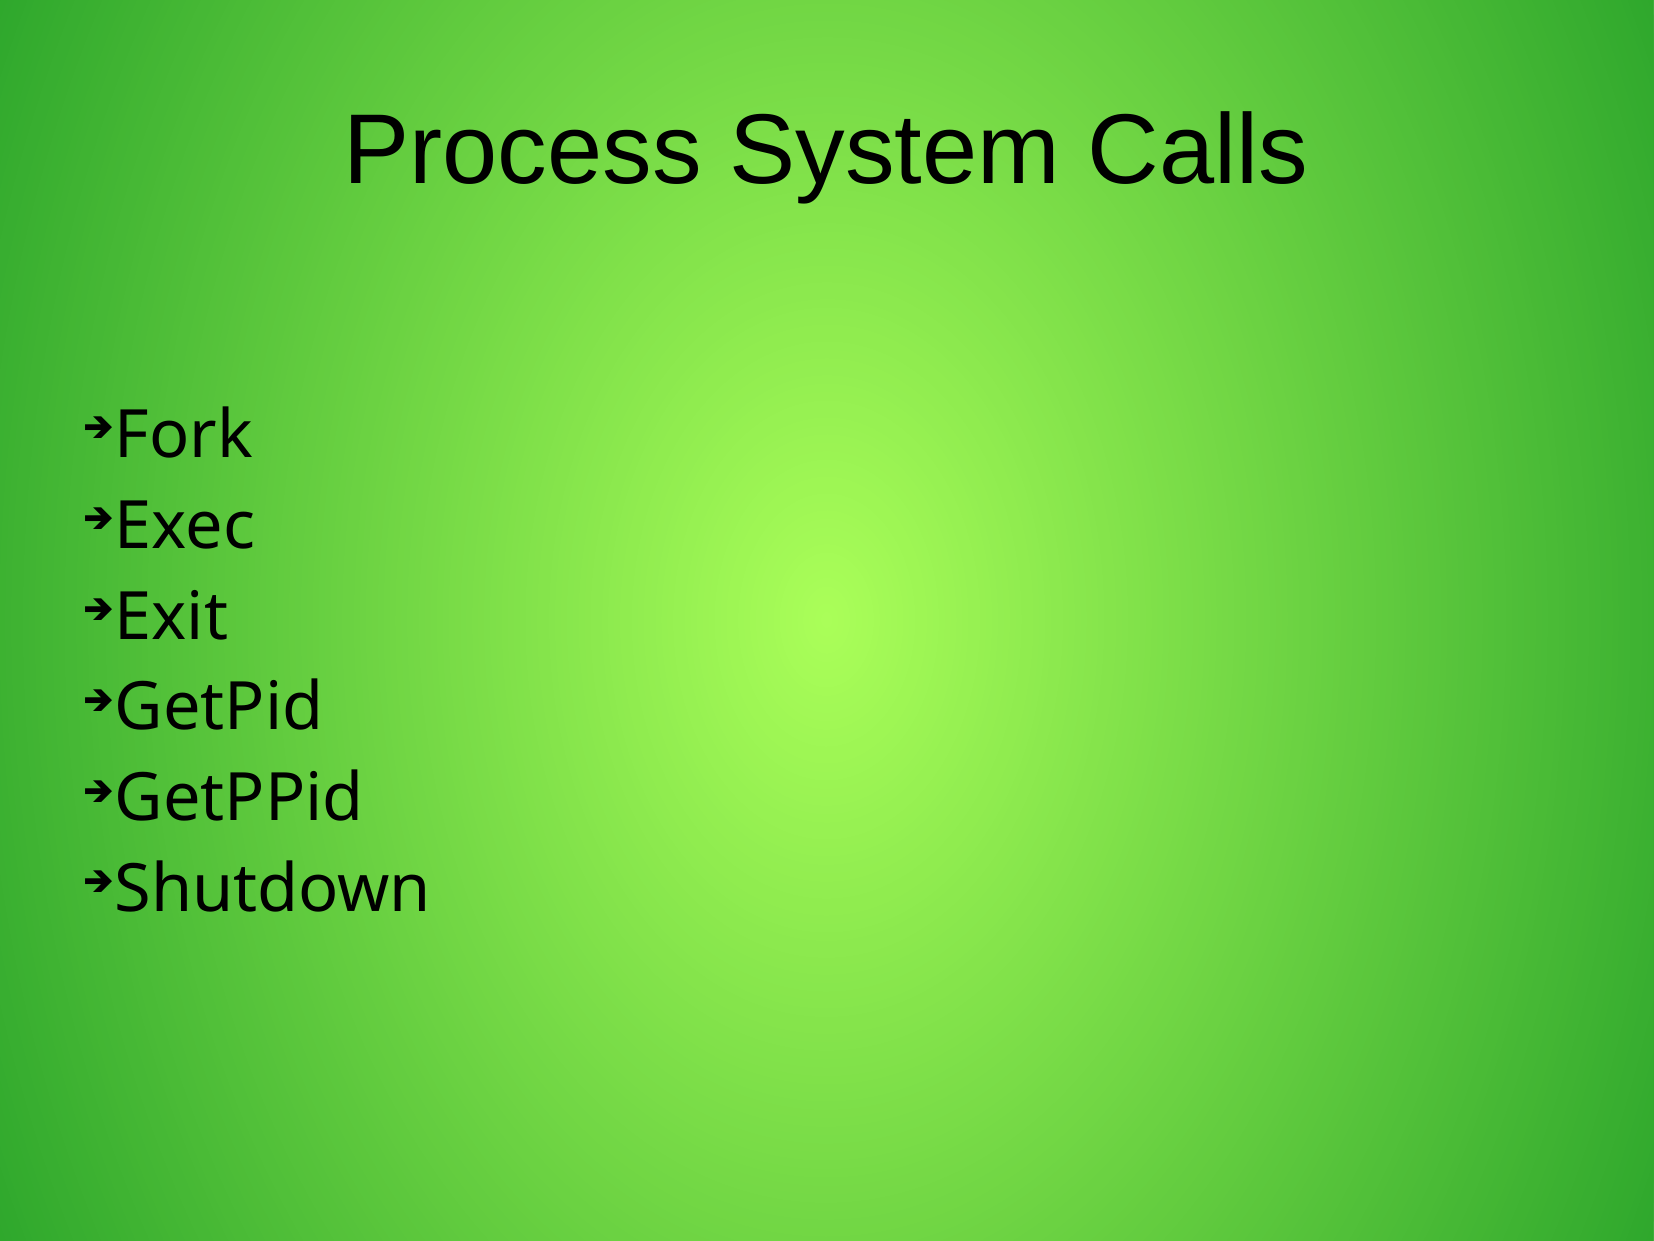

# Process System Calls
Fork
Exec
Exit
GetPid
GetPPid
Shutdown